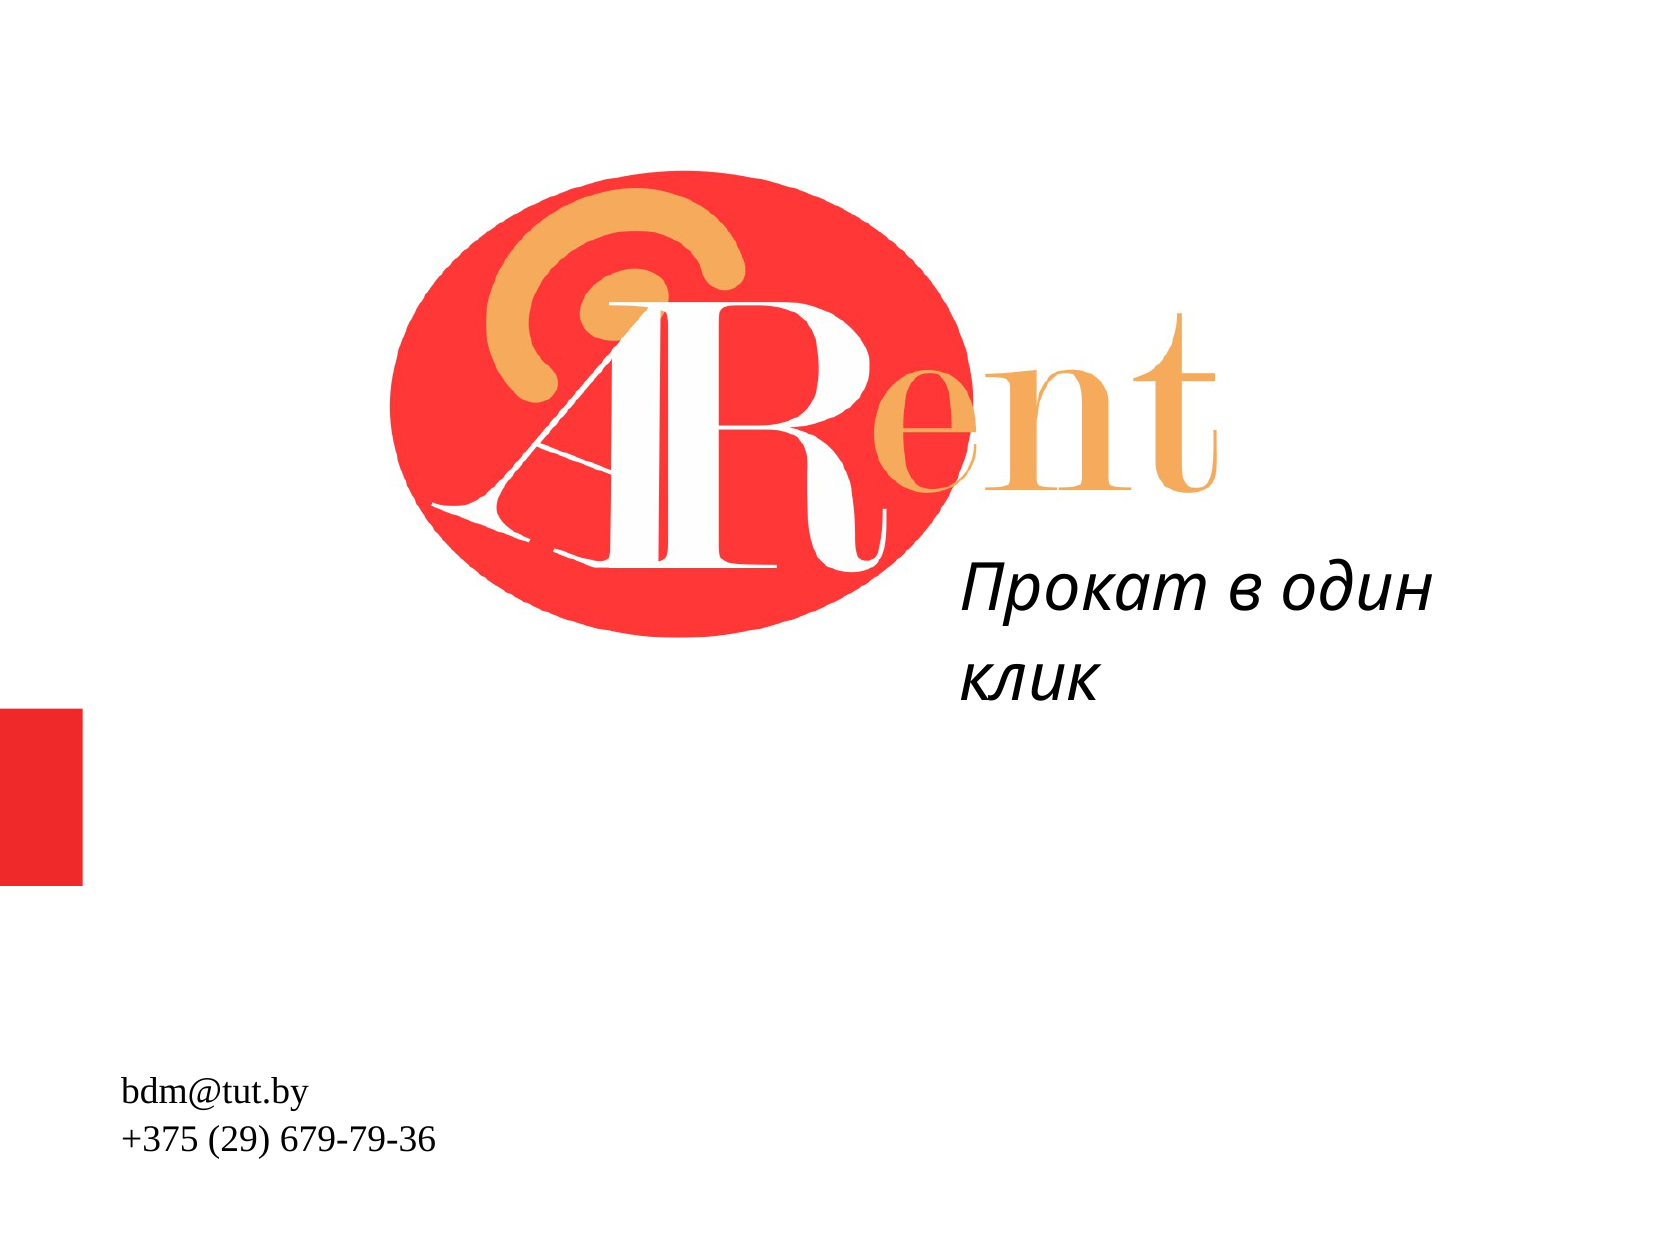

Прокат в один клик
bdm@tut.by
+375 (29) 679-79-36